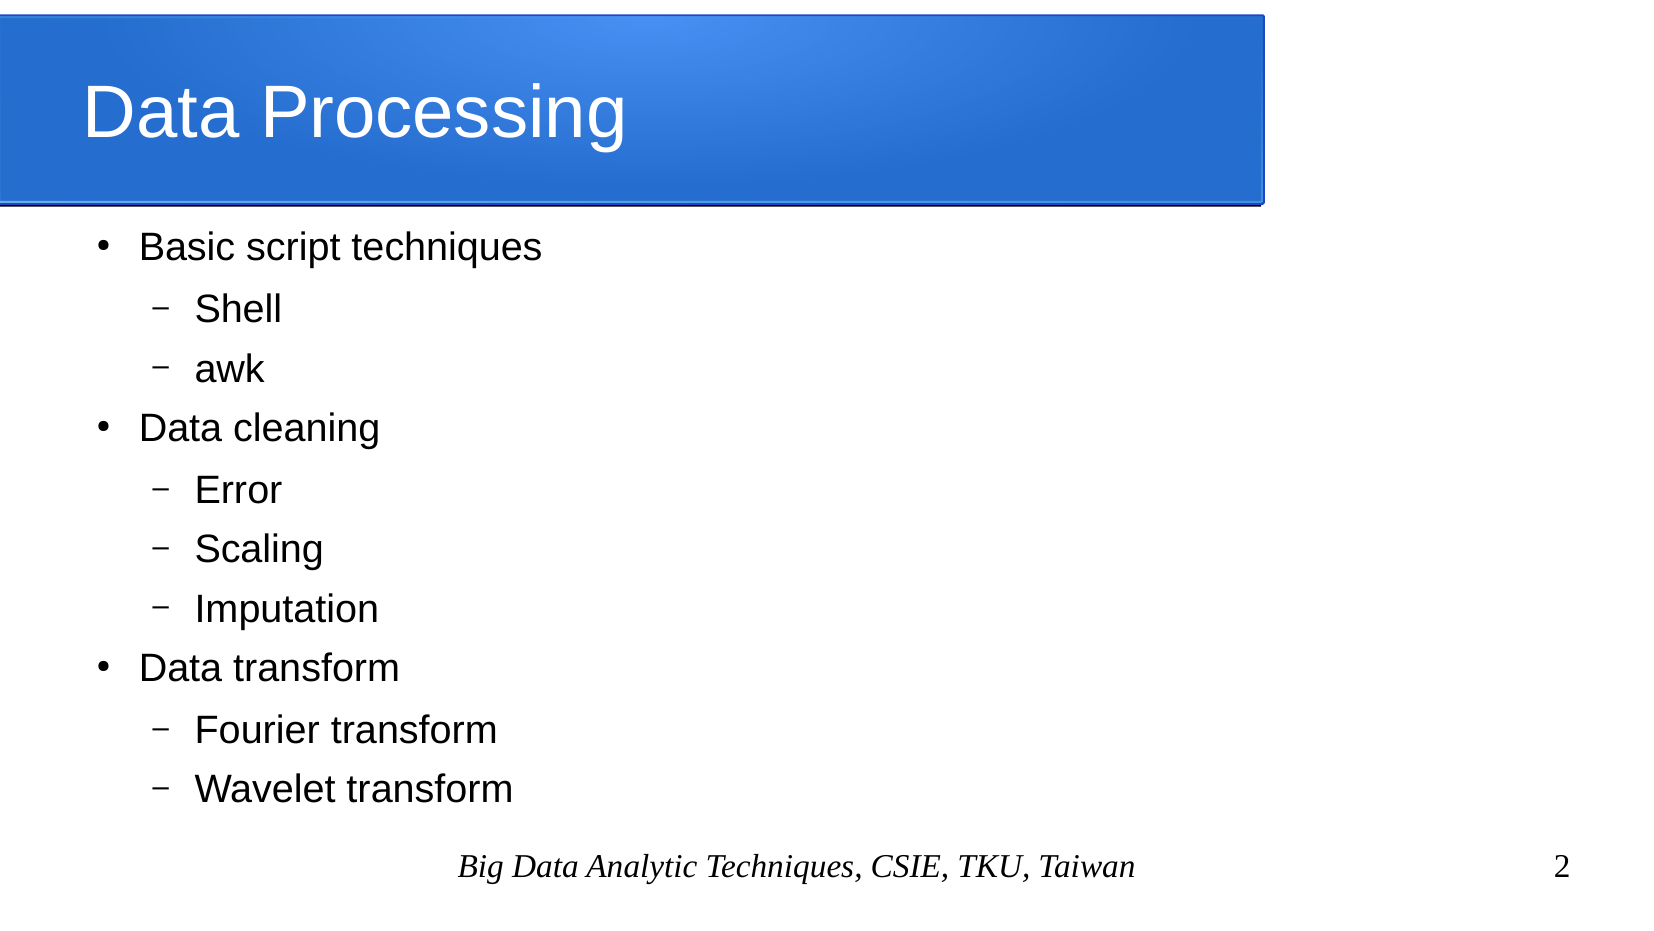

# Data Processing
Basic script techniques
Shell
awk
Data cleaning
Error
Scaling
Imputation
Data transform
Fourier transform
Wavelet transform
Big Data Analytic Techniques, CSIE, TKU, Taiwan
2